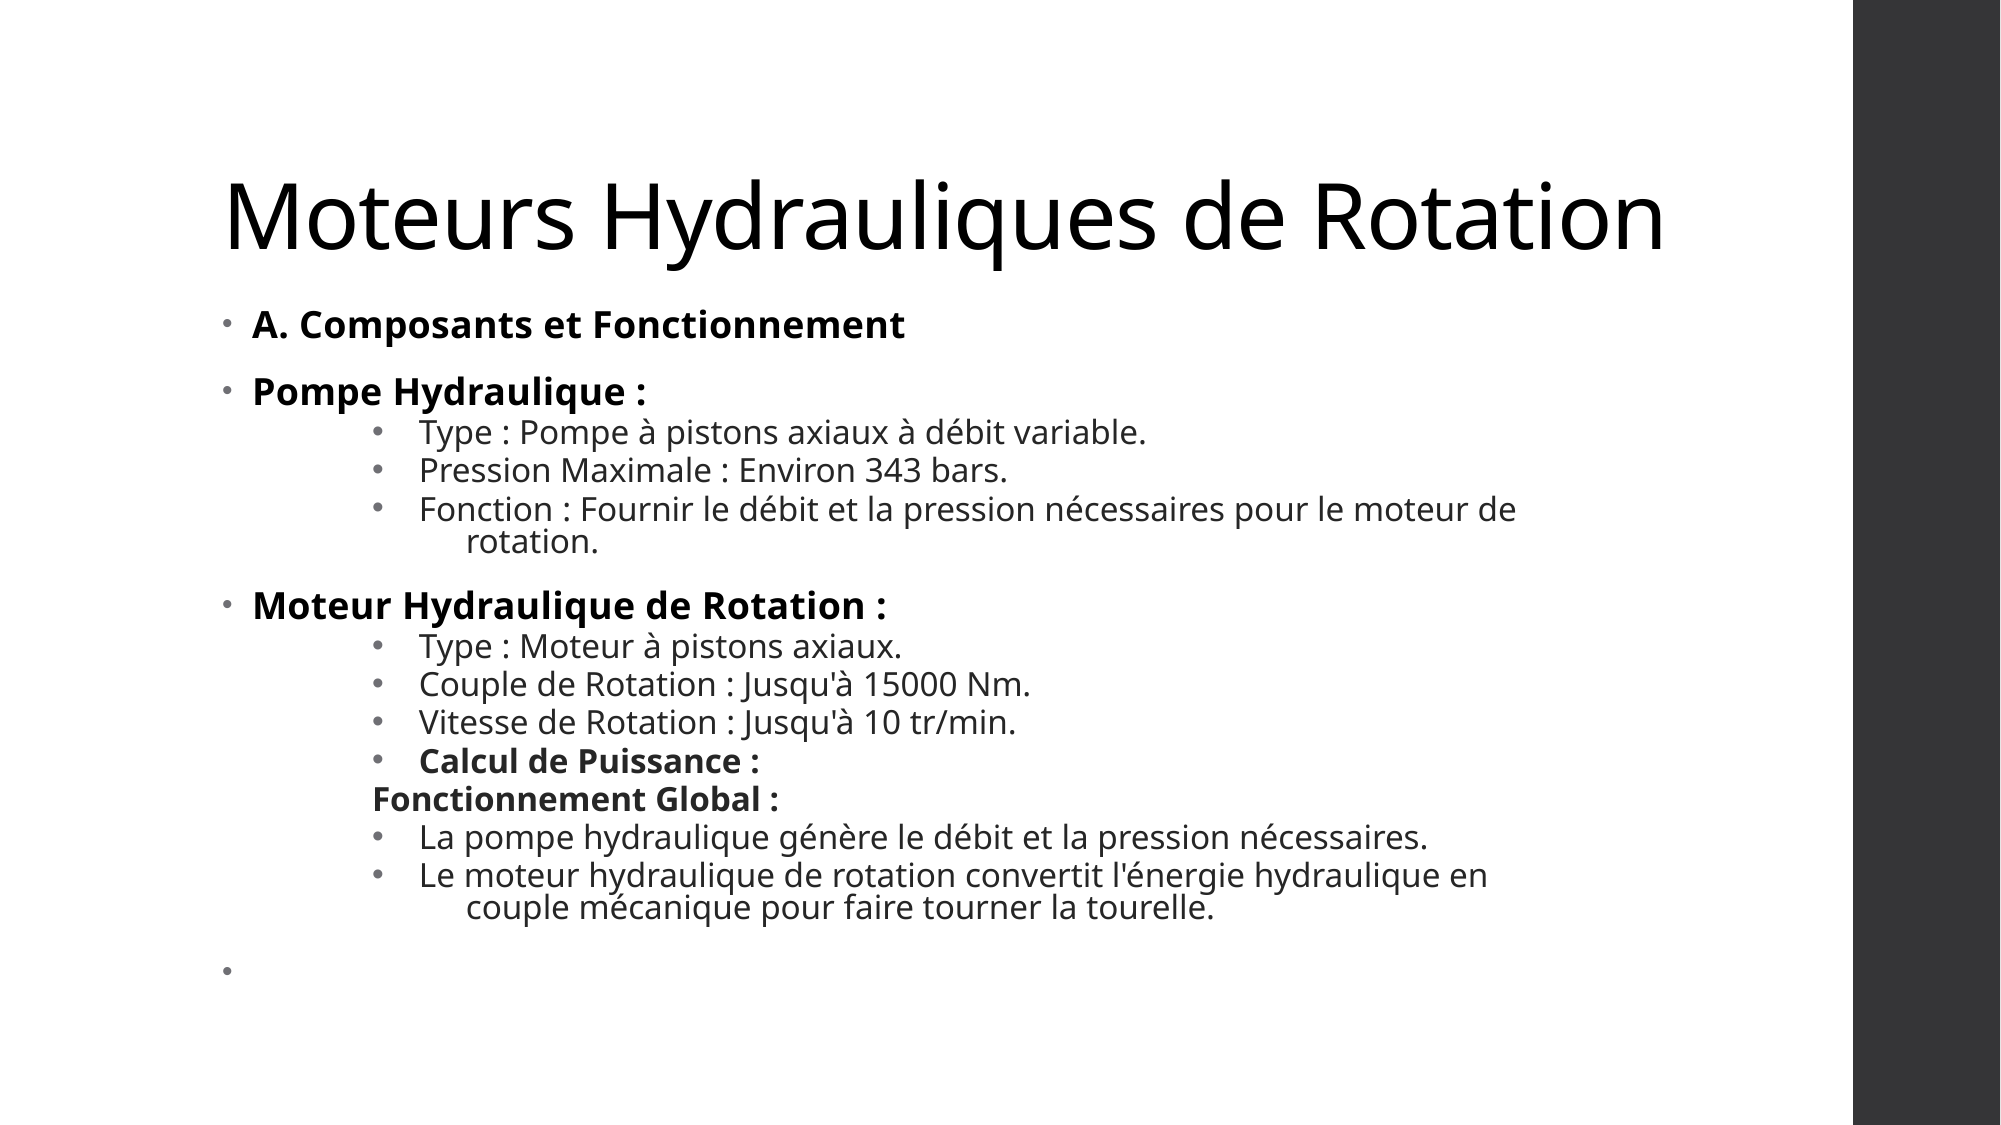

# Moteurs Hydrauliques de Rotation
A. Composants et Fonctionnement
Pompe Hydraulique :
Type : Pompe à pistons axiaux à débit variable.
Pression Maximale : Environ 343 bars.
Fonction : Fournir le débit et la pression nécessaires pour le moteur de rotation.
Moteur Hydraulique de Rotation :
Type : Moteur à pistons axiaux.
Couple de Rotation : Jusqu'à 15000 Nm.
Vitesse de Rotation : Jusqu'à 10 tr/min.
Calcul de Puissance :
Fonctionnement Global :
La pompe hydraulique génère le débit et la pression nécessaires.
Le moteur hydraulique de rotation convertit l'énergie hydraulique en couple mécanique pour faire tourner la tourelle.